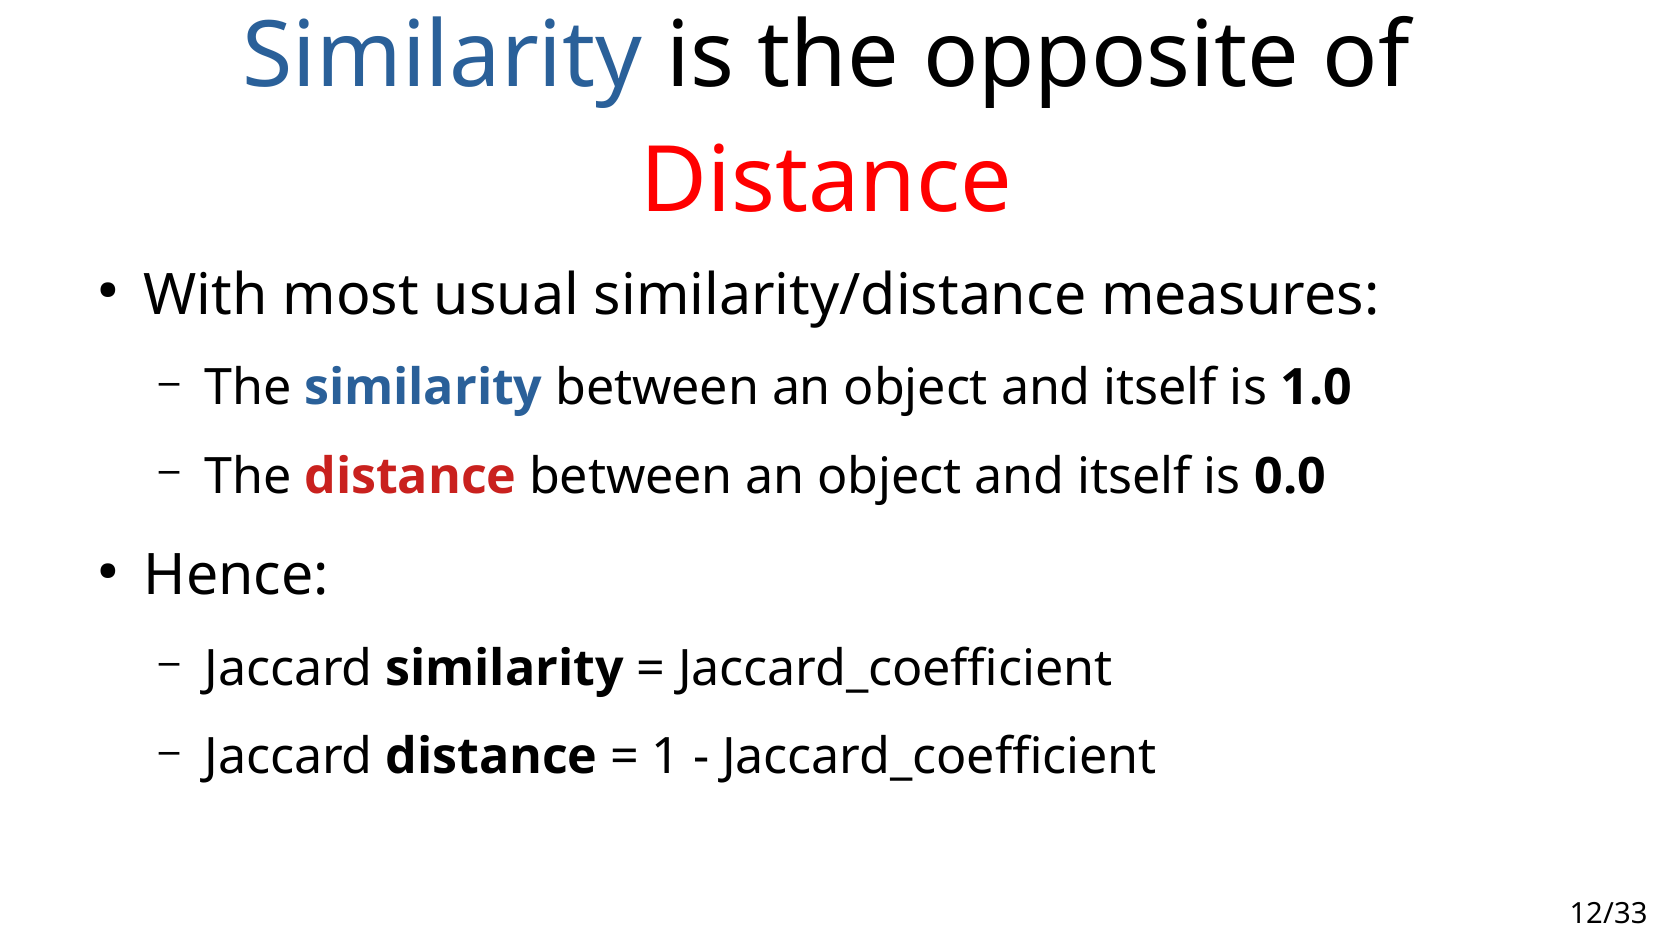

# Similarity is the opposite of Distance
With most usual similarity/distance measures:
The similarity between an object and itself is 1.0
The distance between an object and itself is 0.0
Hence:
Jaccard similarity = Jaccard_coefficient
Jaccard distance = 1 - Jaccard_coefficient
12